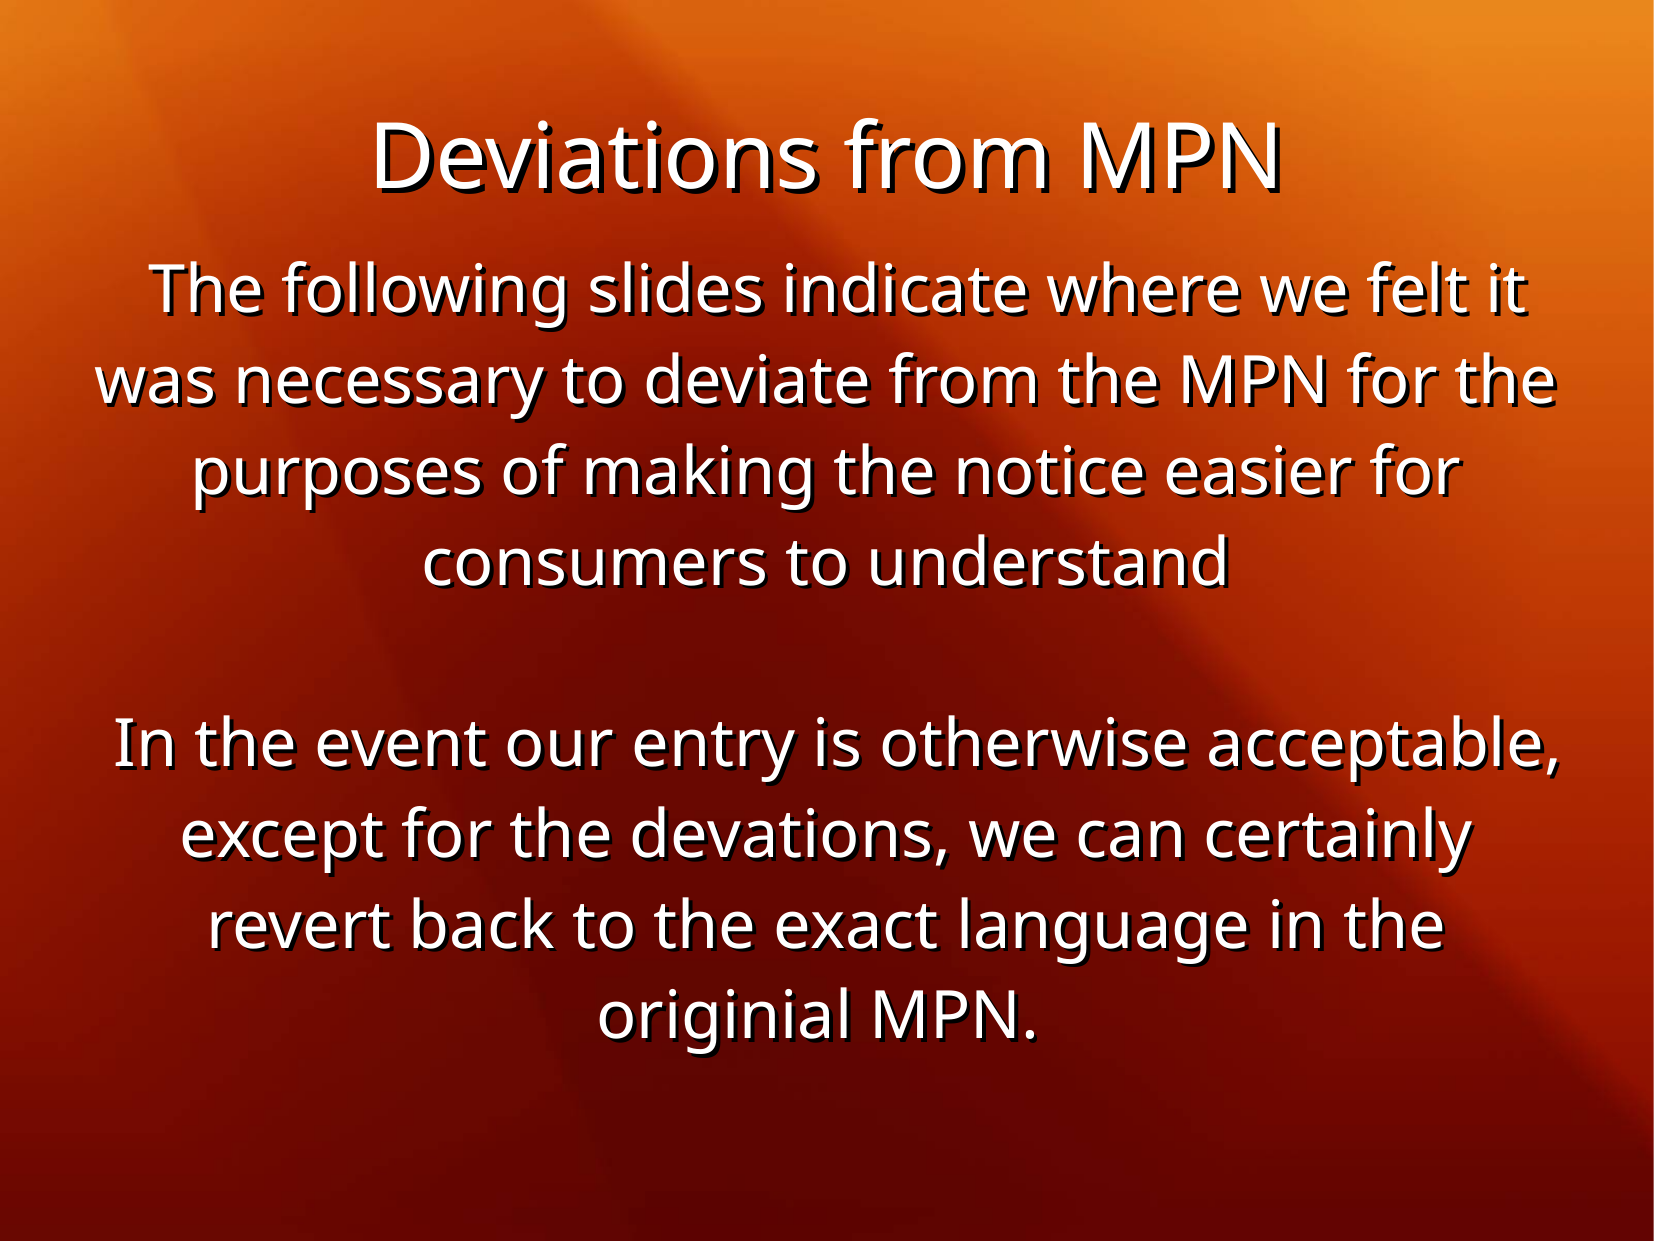

# Deviations from MPN
The following slides indicate where we felt it was necessary to deviate from the MPN for the purposes of making the notice easier for consumers to understand
In the event our entry is otherwise acceptable, except for the devations, we can certainly revert back to the exact language in the originial MPN.